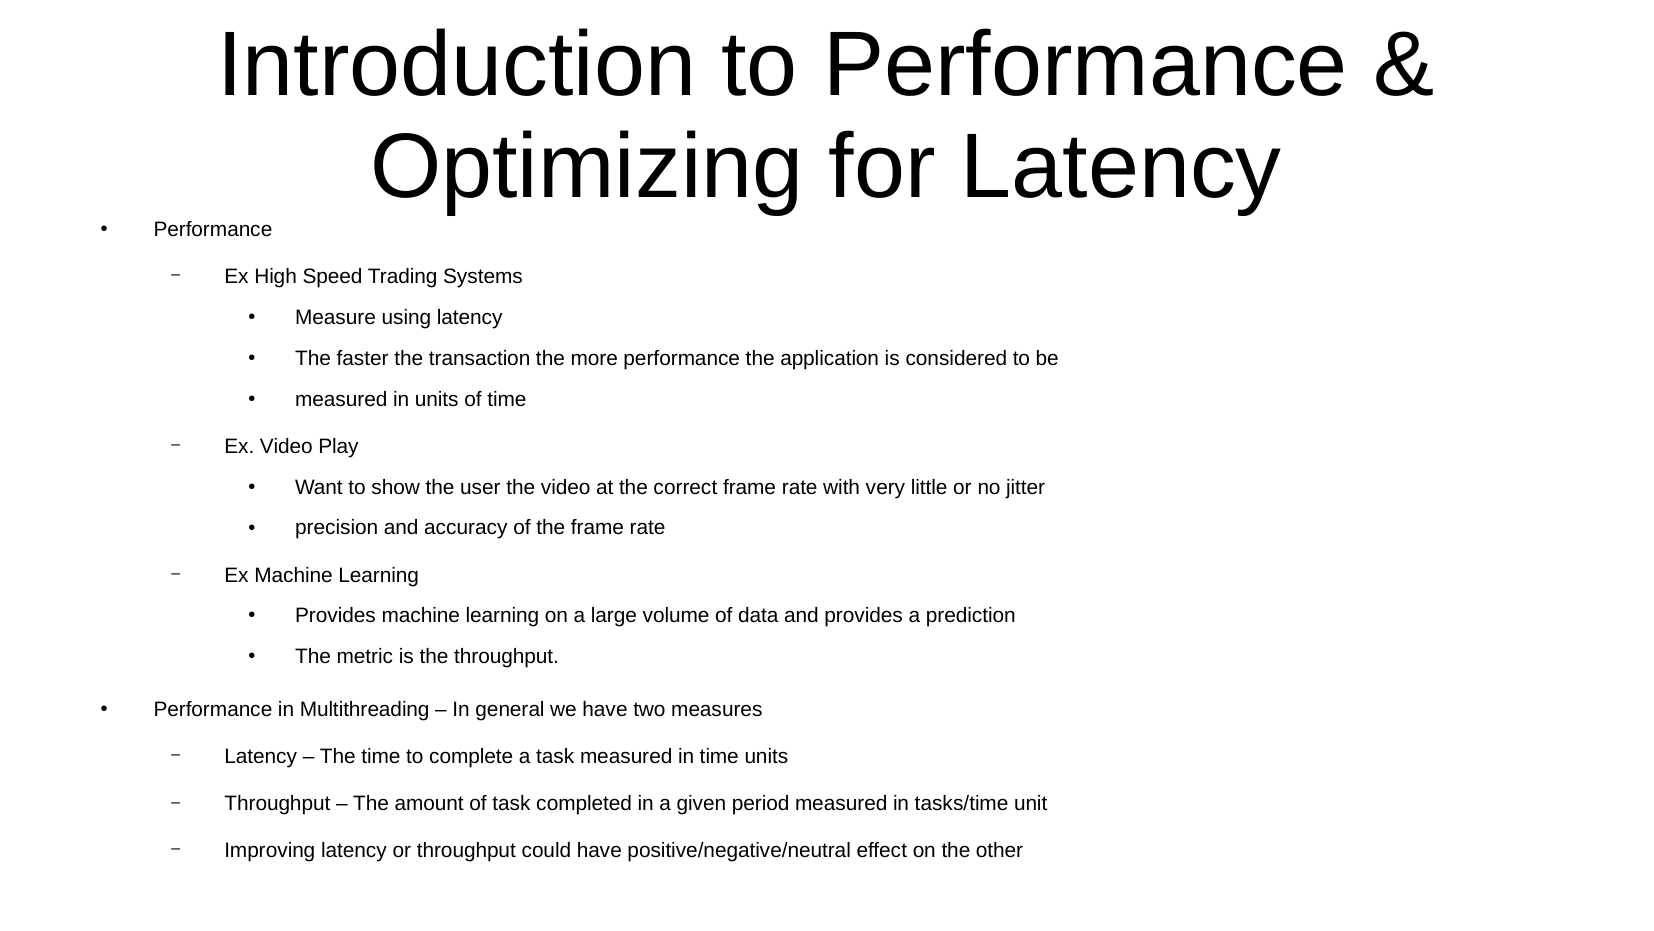

# Introduction to Performance & Optimizing for Latency
Performance
Ex High Speed Trading Systems
Measure using latency
The faster the transaction the more performance the application is considered to be
measured in units of time
Ex. Video Play
Want to show the user the video at the correct frame rate with very little or no jitter
precision and accuracy of the frame rate
Ex Machine Learning
Provides machine learning on a large volume of data and provides a prediction
The metric is the throughput.
Performance in Multithreading – In general we have two measures
Latency – The time to complete a task measured in time units
Throughput – The amount of task completed in a given period measured in tasks/time unit
Improving latency or throughput could have positive/negative/neutral effect on the other